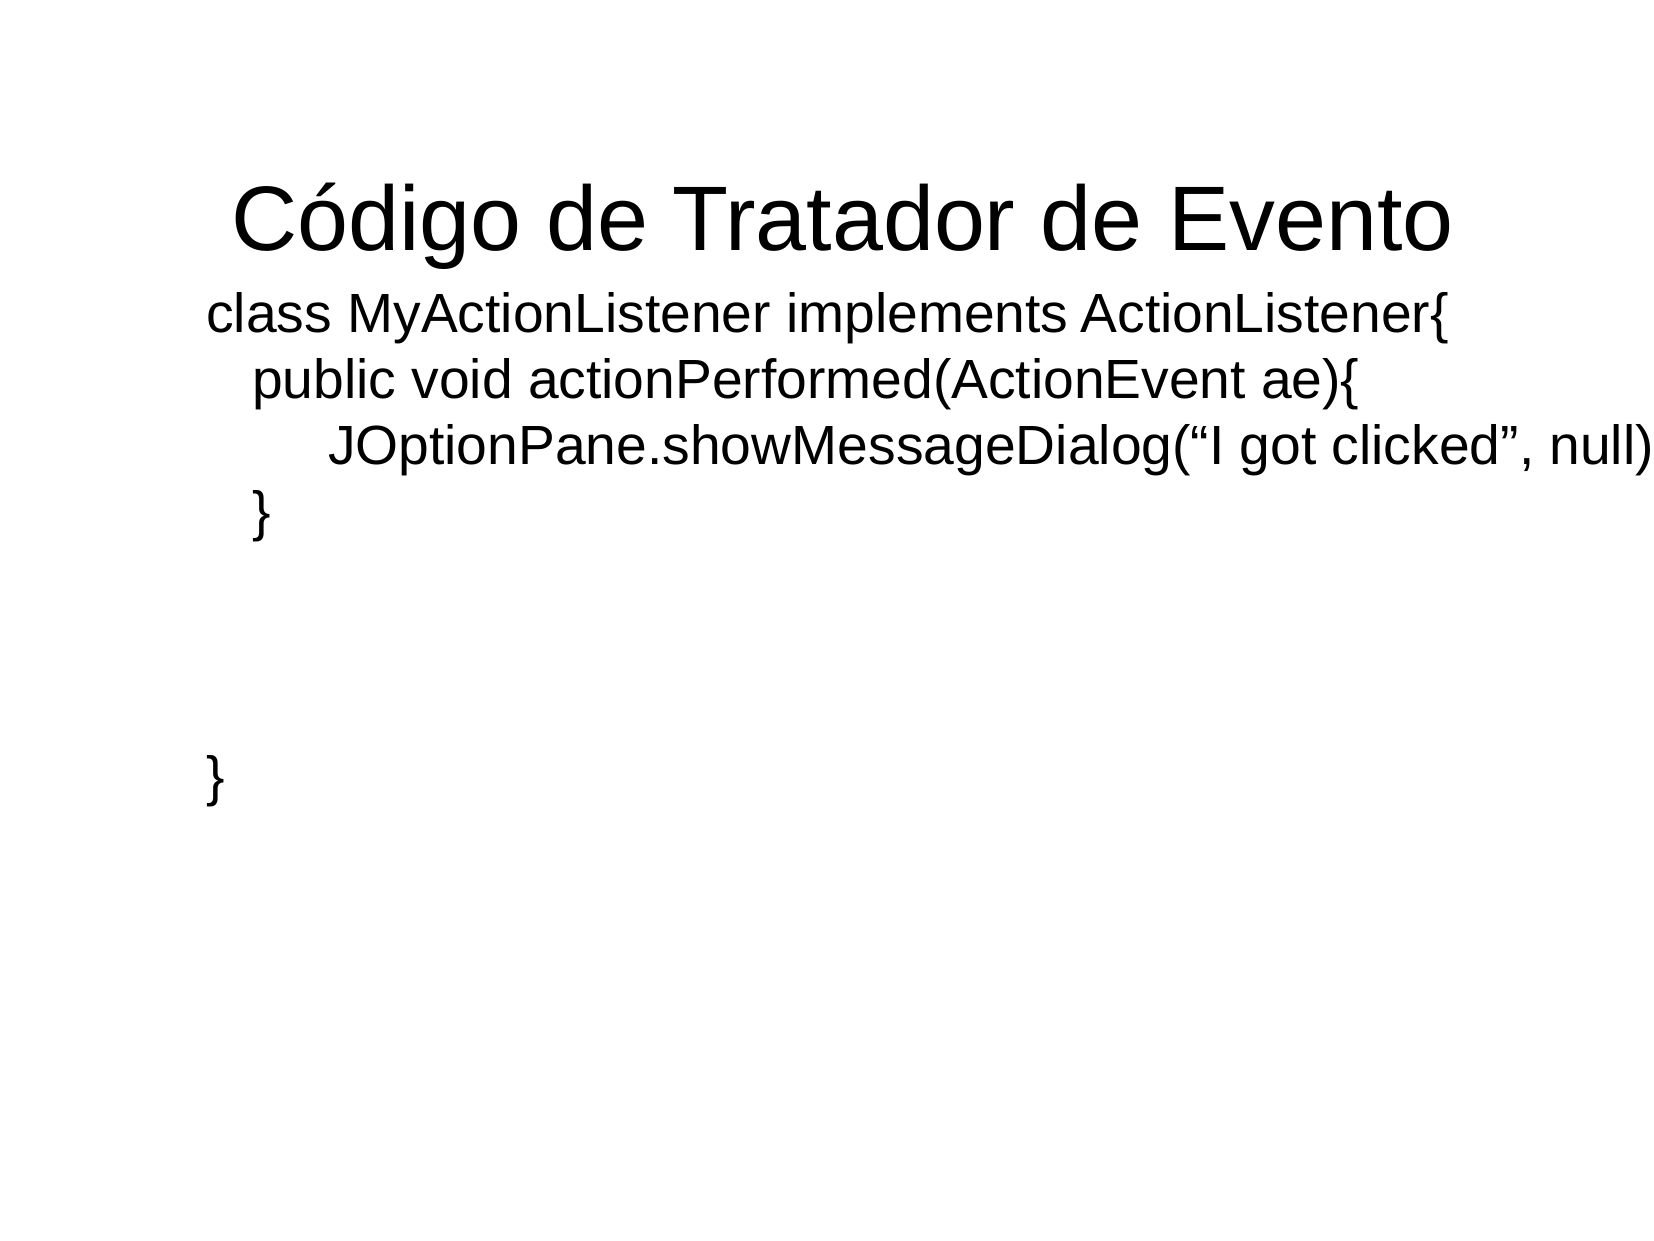

# Código de Tratador de Evento
class MyActionListener implements ActionListener{
 public void actionPerformed(ActionEvent ae){
 JOptionPane.showMessageDialog(“I got clicked”, null);
 }
}